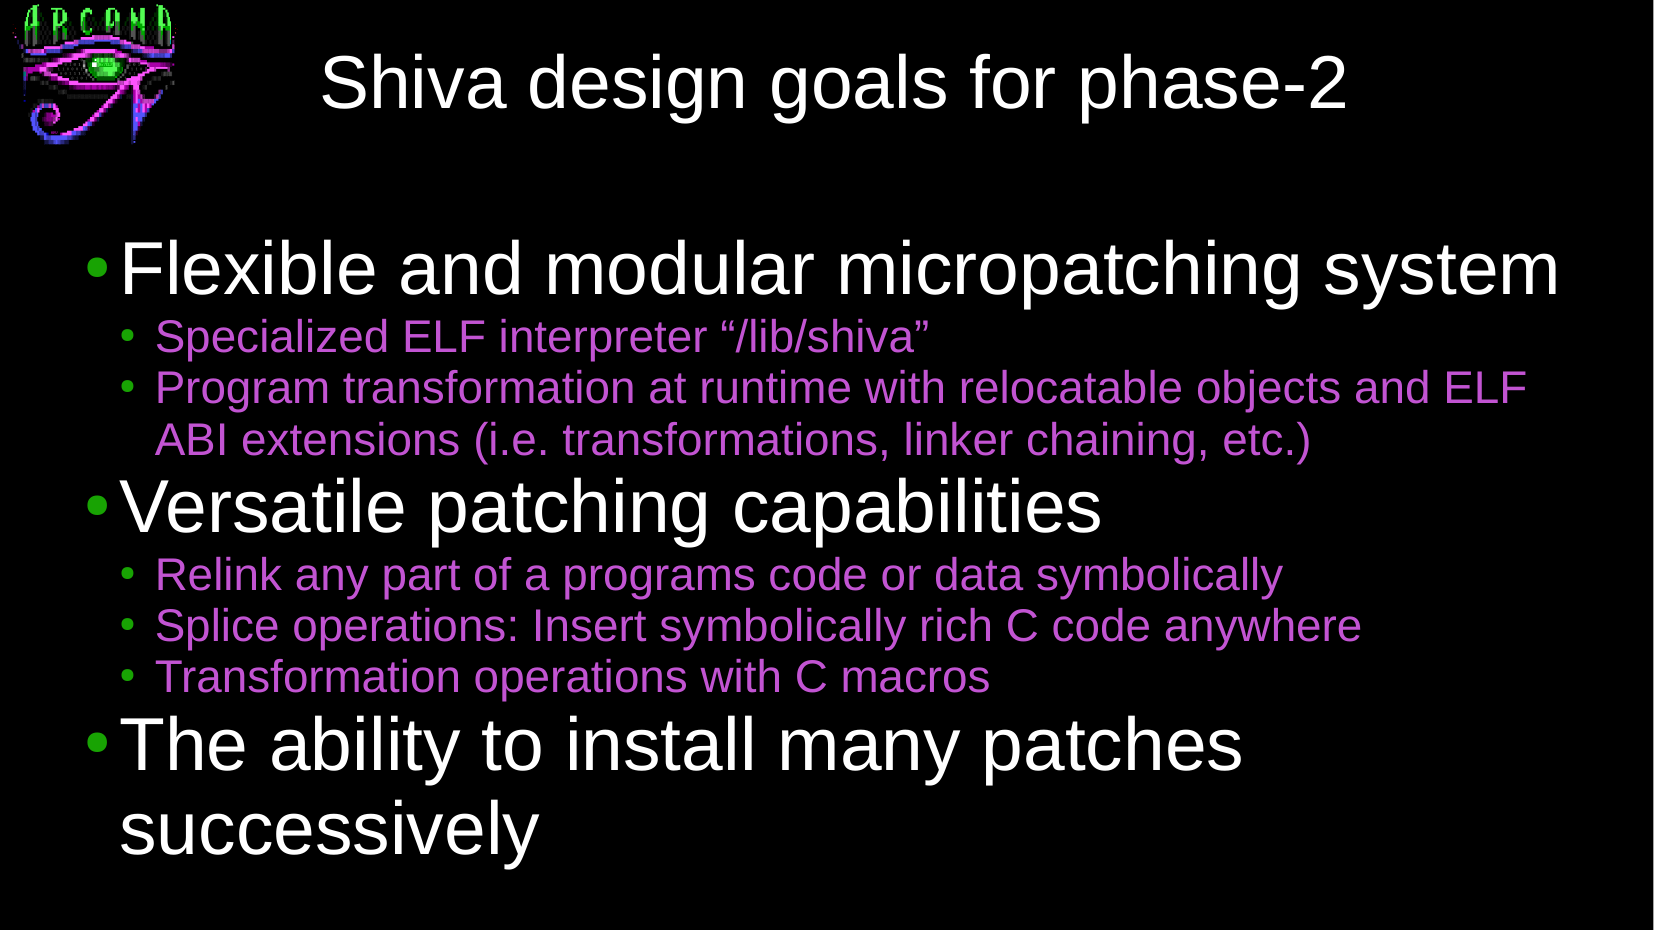

Shiva design goals for phase-2
Flexible and modular micropatching system
Specialized ELF interpreter “/lib/shiva”
Program transformation at runtime with relocatable objects and ELF ABI extensions (i.e. transformations, linker chaining, etc.)
Versatile patching capabilities
Relink any part of a programs code or data symbolically
Splice operations: Insert symbolically rich C code anywhere
Transformation operations with C macros
The ability to install many patches successively